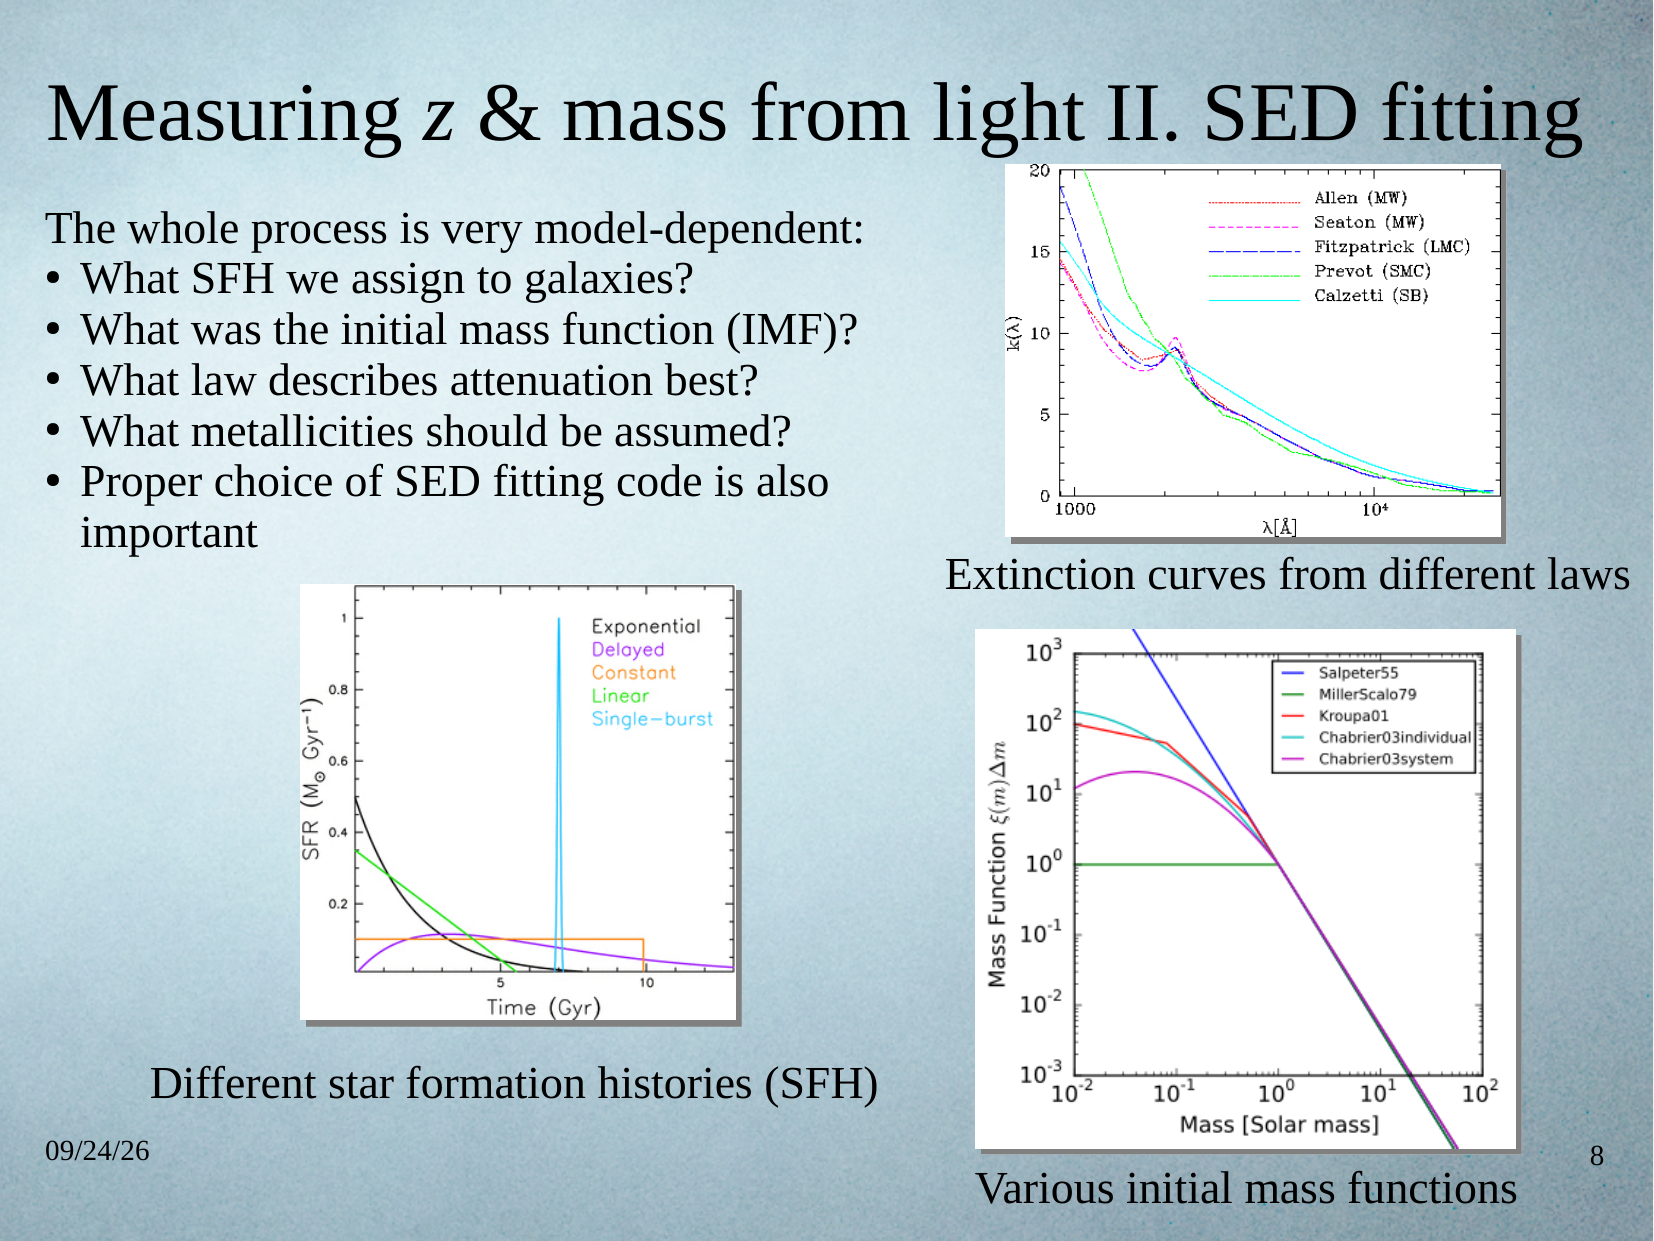

# Measuring z & mass from light II. SED fitting
The whole process is very model-dependent:
What SFH we assign to galaxies?
What was the initial mass function (IMF)?
What law describes attenuation best?
What metallicities should be assumed?
Proper choice of SED fitting code is also important
Extinction curves from different laws
Different star formation histories (SFH)
8
Various initial mass functions